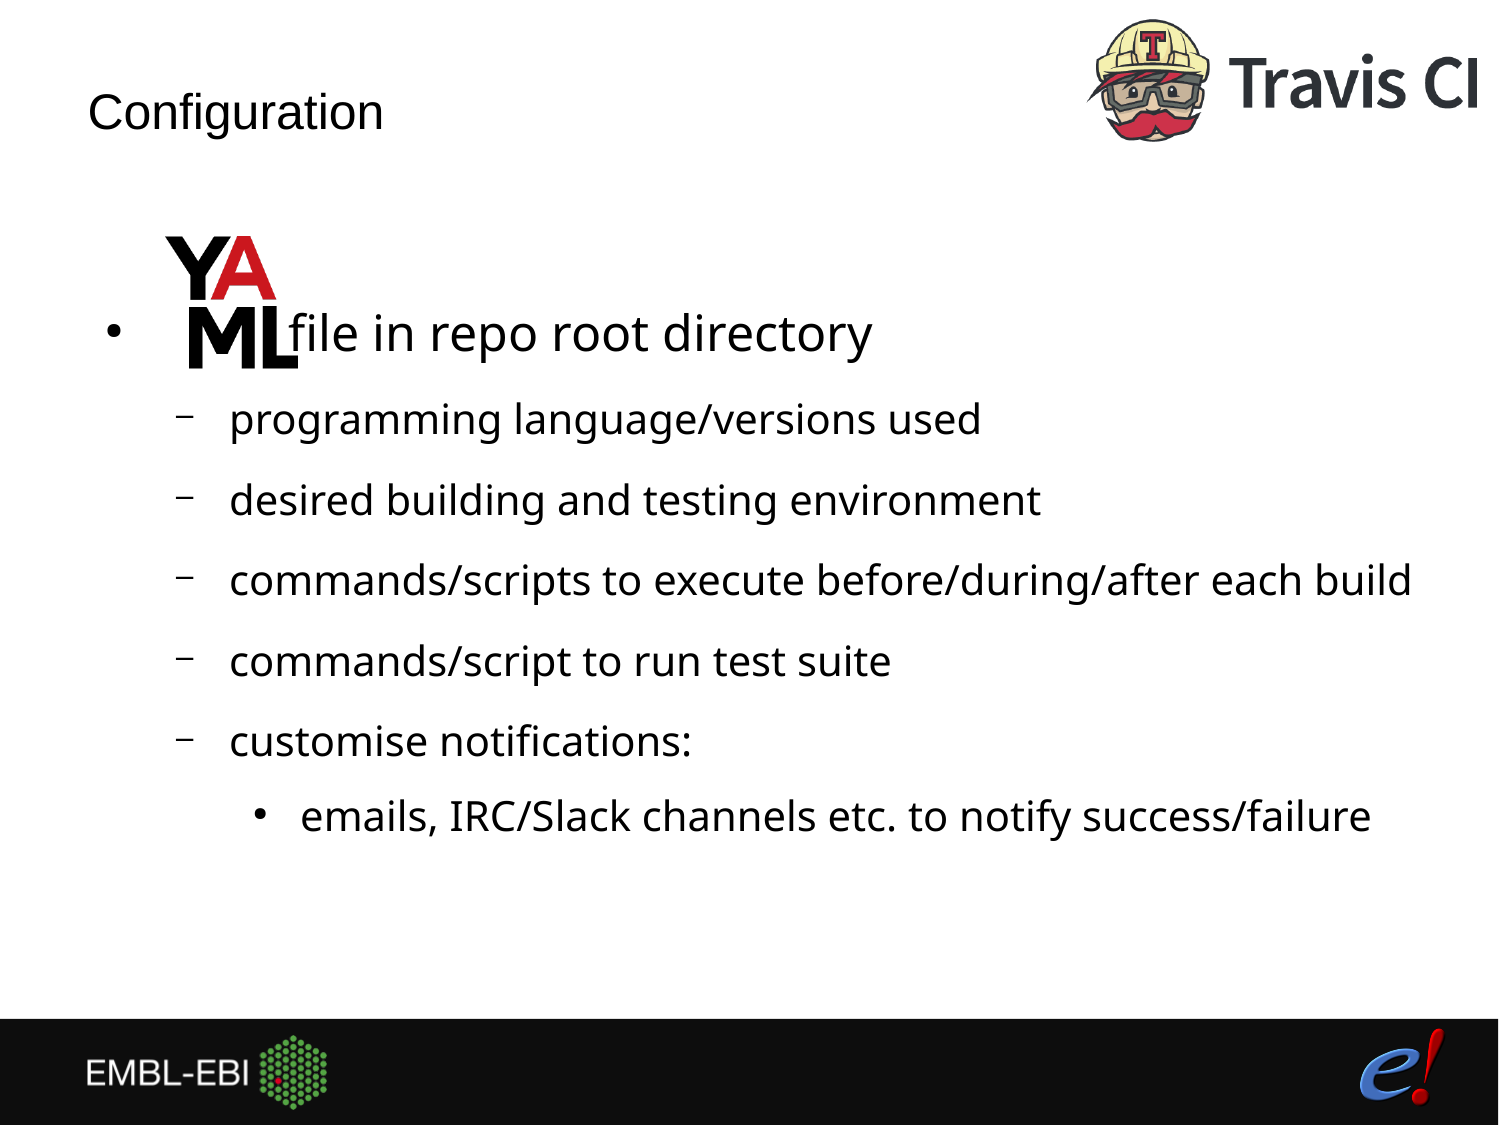

# Configuration
 file in repo root directory
programming language/versions used
desired building and testing environment
commands/scripts to execute before/during/after each build
commands/script to run test suite
customise notifications:
emails, IRC/Slack channels etc. to notify success/failure